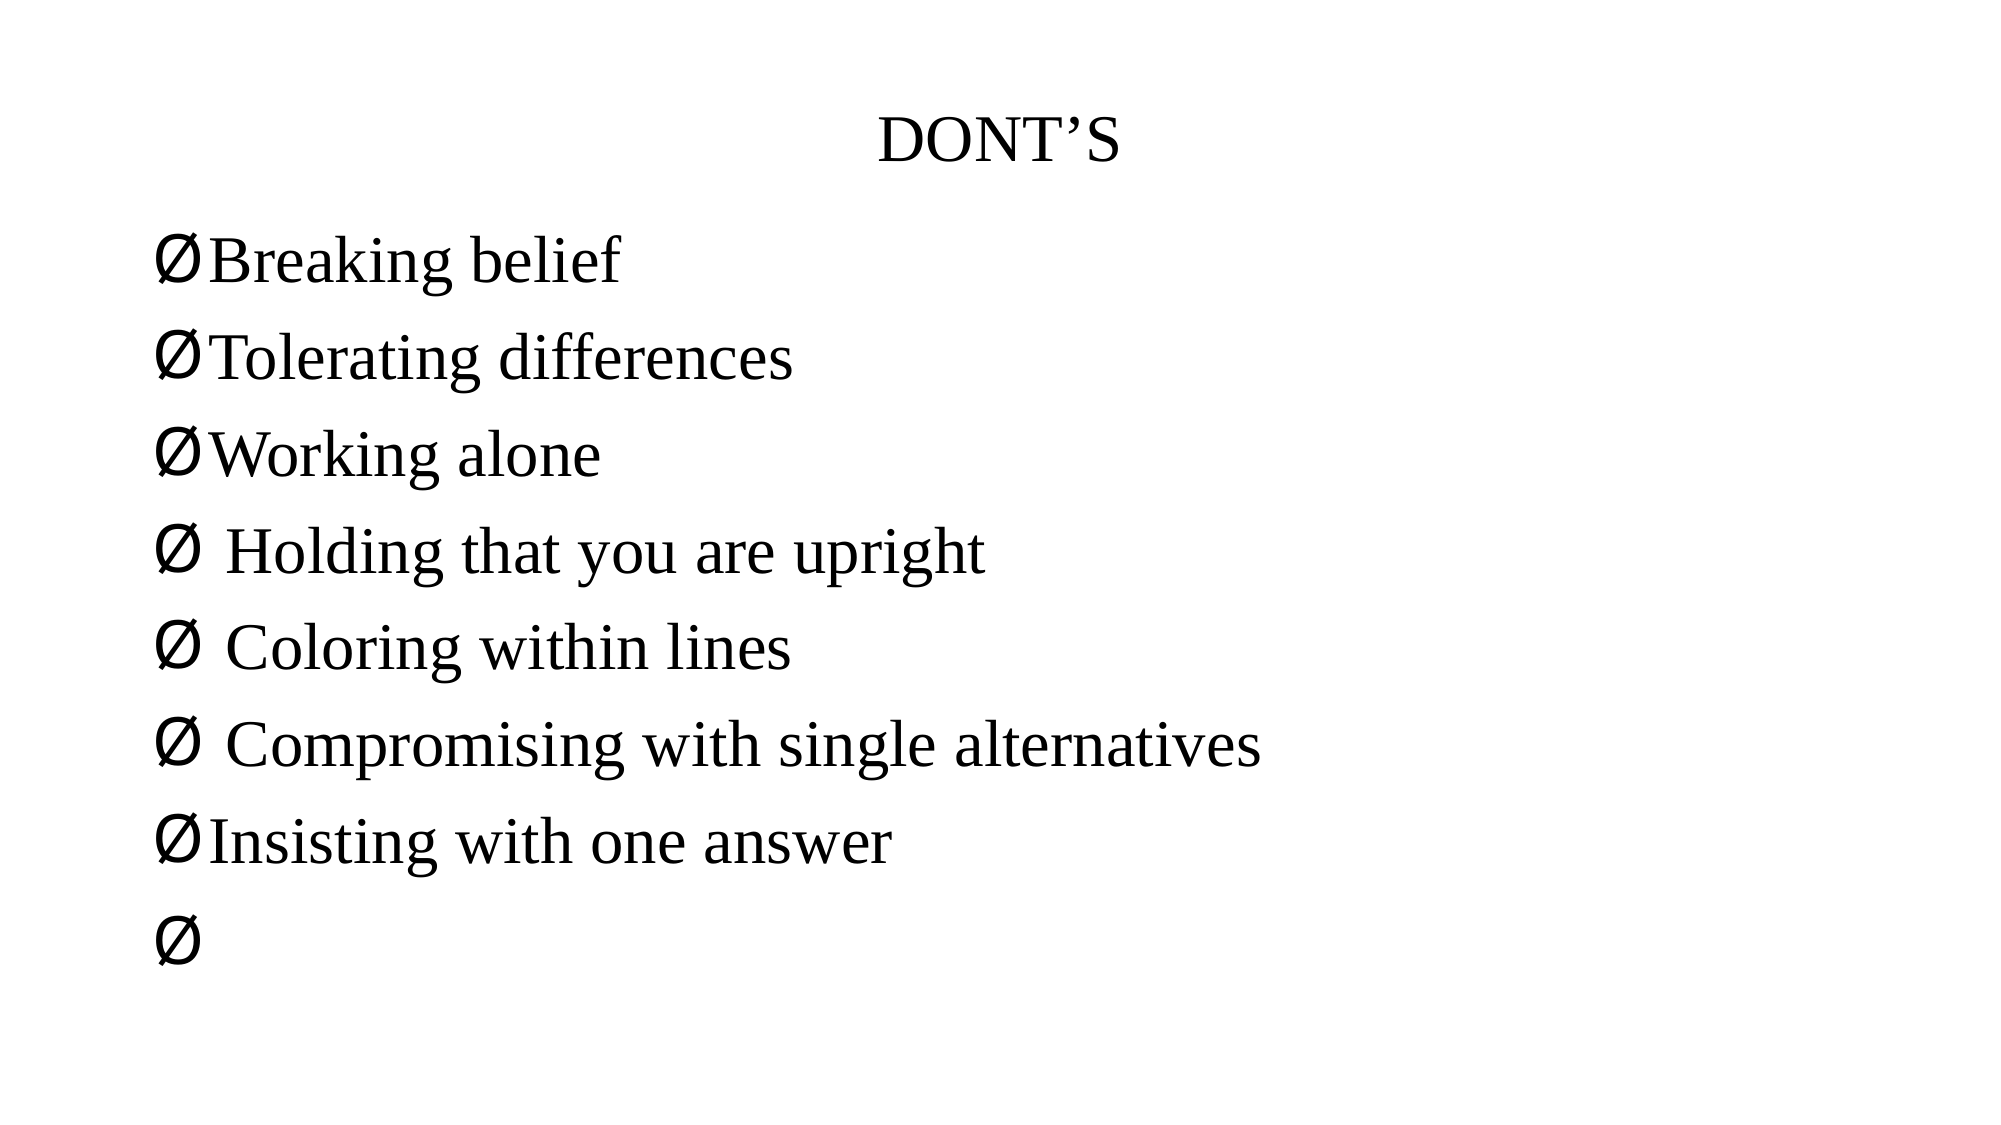

# DONT’S
Breaking belief
Tolerating differences
Working alone
 Holding that you are upright
 Coloring within lines
 Compromising with single alternatives
Insisting with one answer